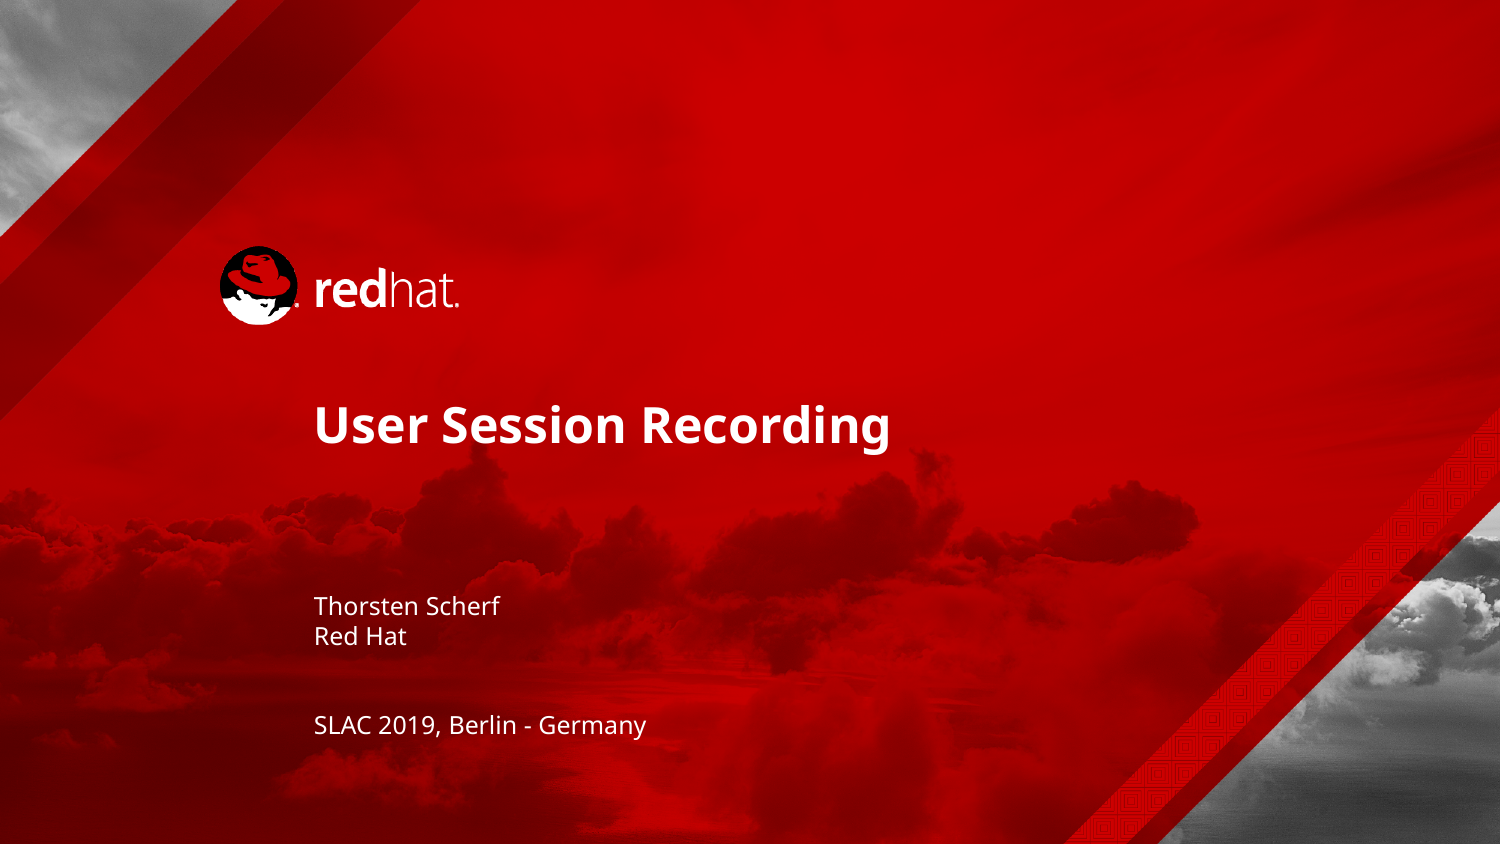

# User Session Recording
Thorsten Scherf
Red Hat
SLAC 2019, Berlin - Germany